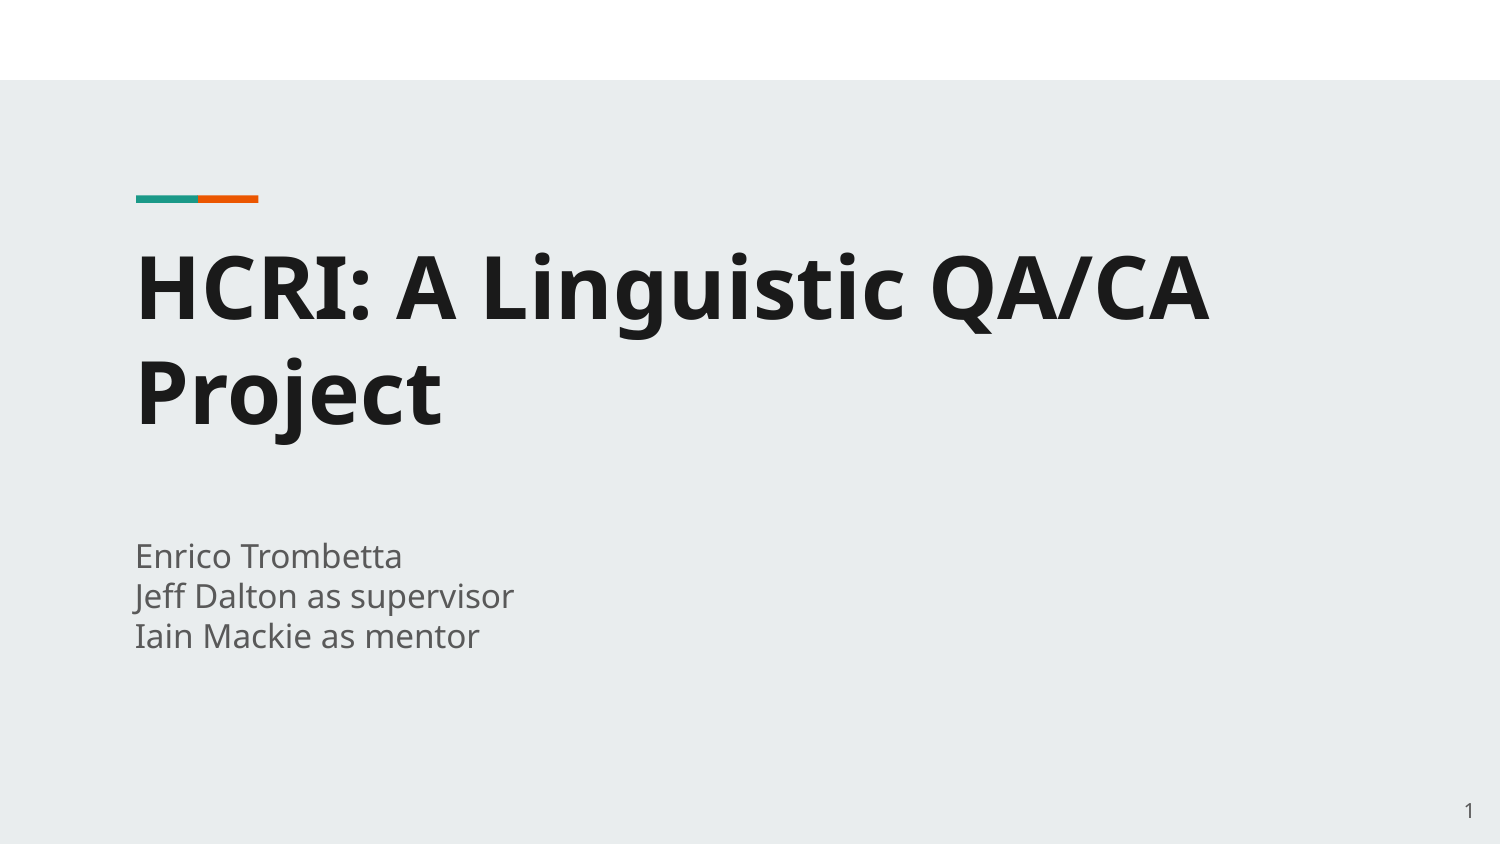

# HCRI: A Linguistic QA/CA Project
Enrico Trombetta
Jeff Dalton as supervisor
Iain Mackie as mentor